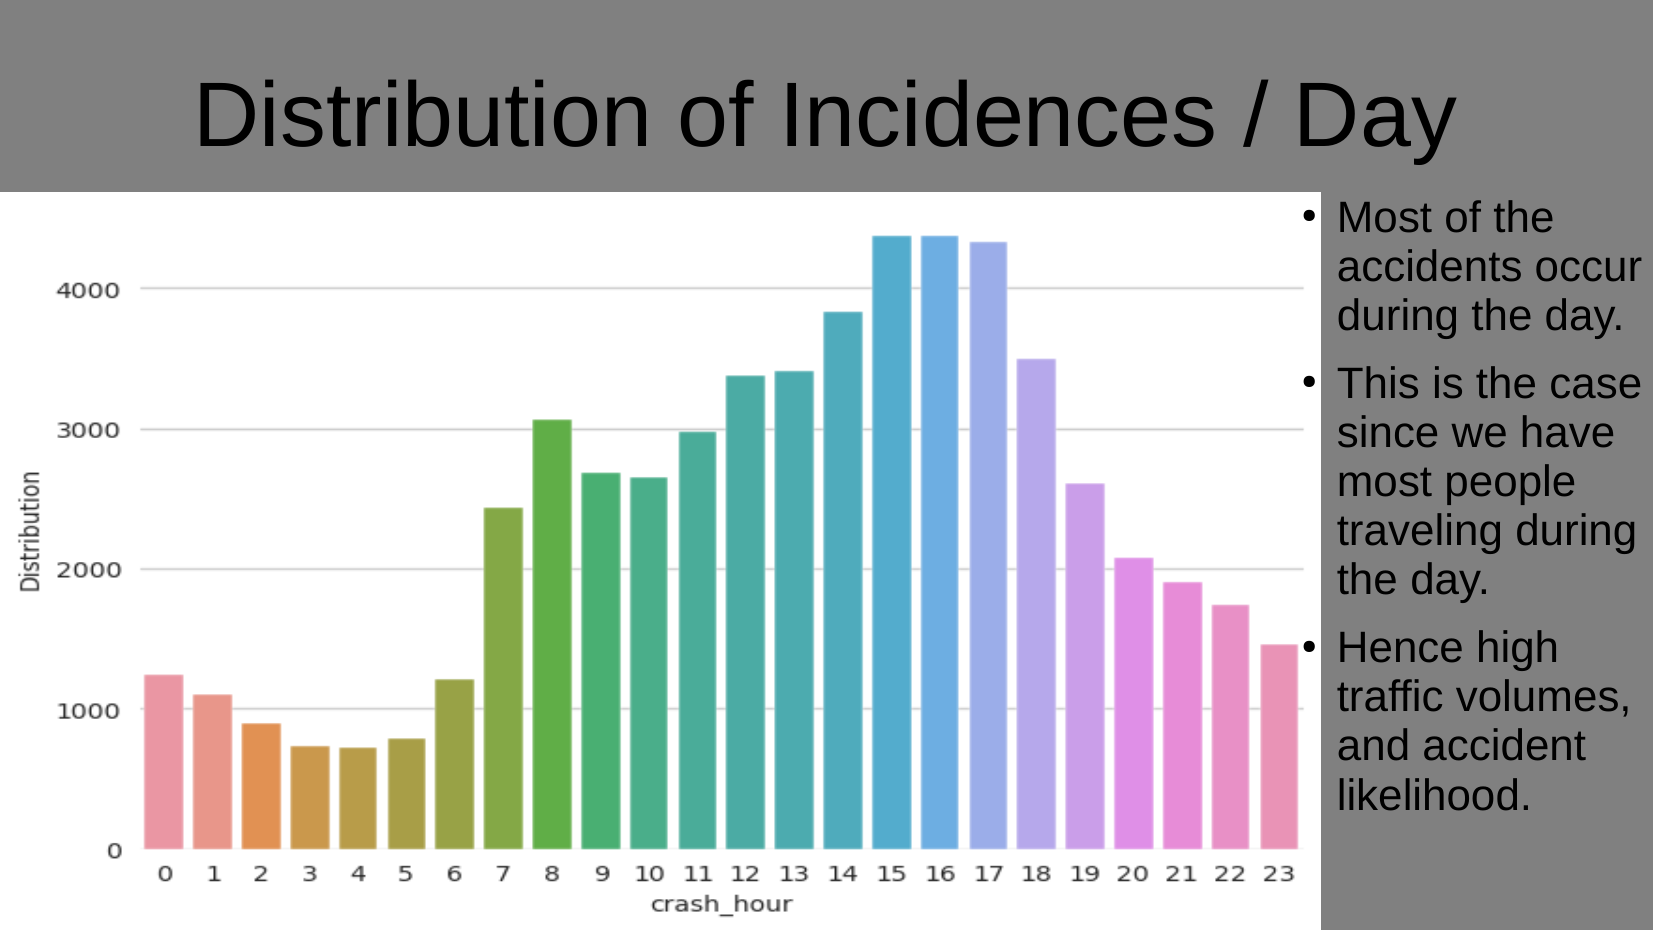

# Distribution of Incidences / Day
Most of the accidents occur during the day.
This is the case since we have most people traveling during the day.
Hence high traffic volumes, and accident likelihood.